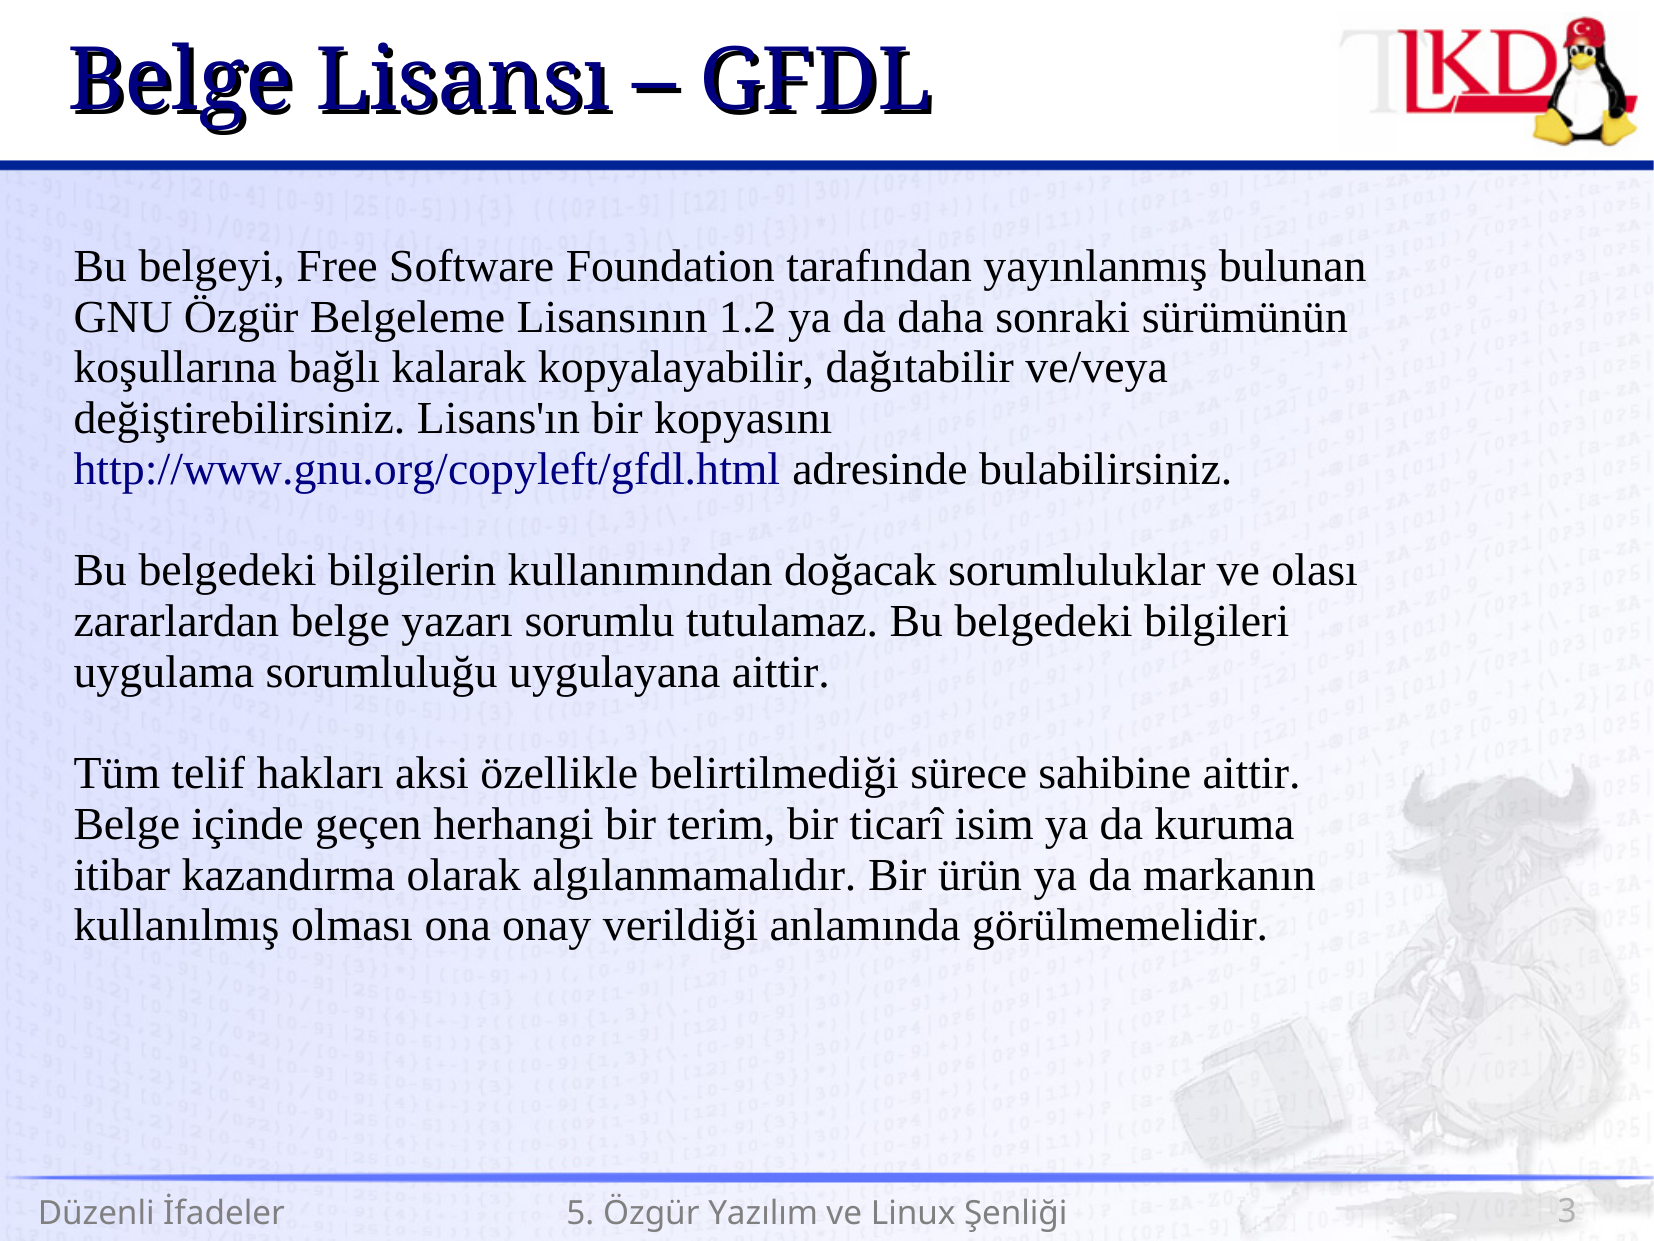

# Belge Lisansı – GFDL
Bu belgeyi, Free Software Foundation tarafından yayınlanmış bulunan GNU Özgür Belgeleme Lisansının 1.2 ya da daha sonraki sürümünün koşullarına bağlı kalarak kopyalayabilir, dağıtabilir ve/veya değiştirebilirsiniz. Lisans'ın bir kopyasını http://www.gnu.org/copyleft/gfdl.html adresinde bulabilirsiniz.
Bu belgedeki bilgilerin kullanımından doğacak sorumluluklar ve olası zararlardan belge yazarı sorumlu tutulamaz. Bu belgedeki bilgileri uygulama sorumluluğu uygulayana aittir.
Tüm telif hakları aksi özellikle belirtilmediği sürece sahibine aittir. Belge içinde geçen herhangi bir terim, bir ticarî isim ya da kuruma itibar kazandırma olarak algılanmamalıdır. Bir ürün ya da markanın kullanılmış olması ona onay verildiği anlamında görülmemelidir.